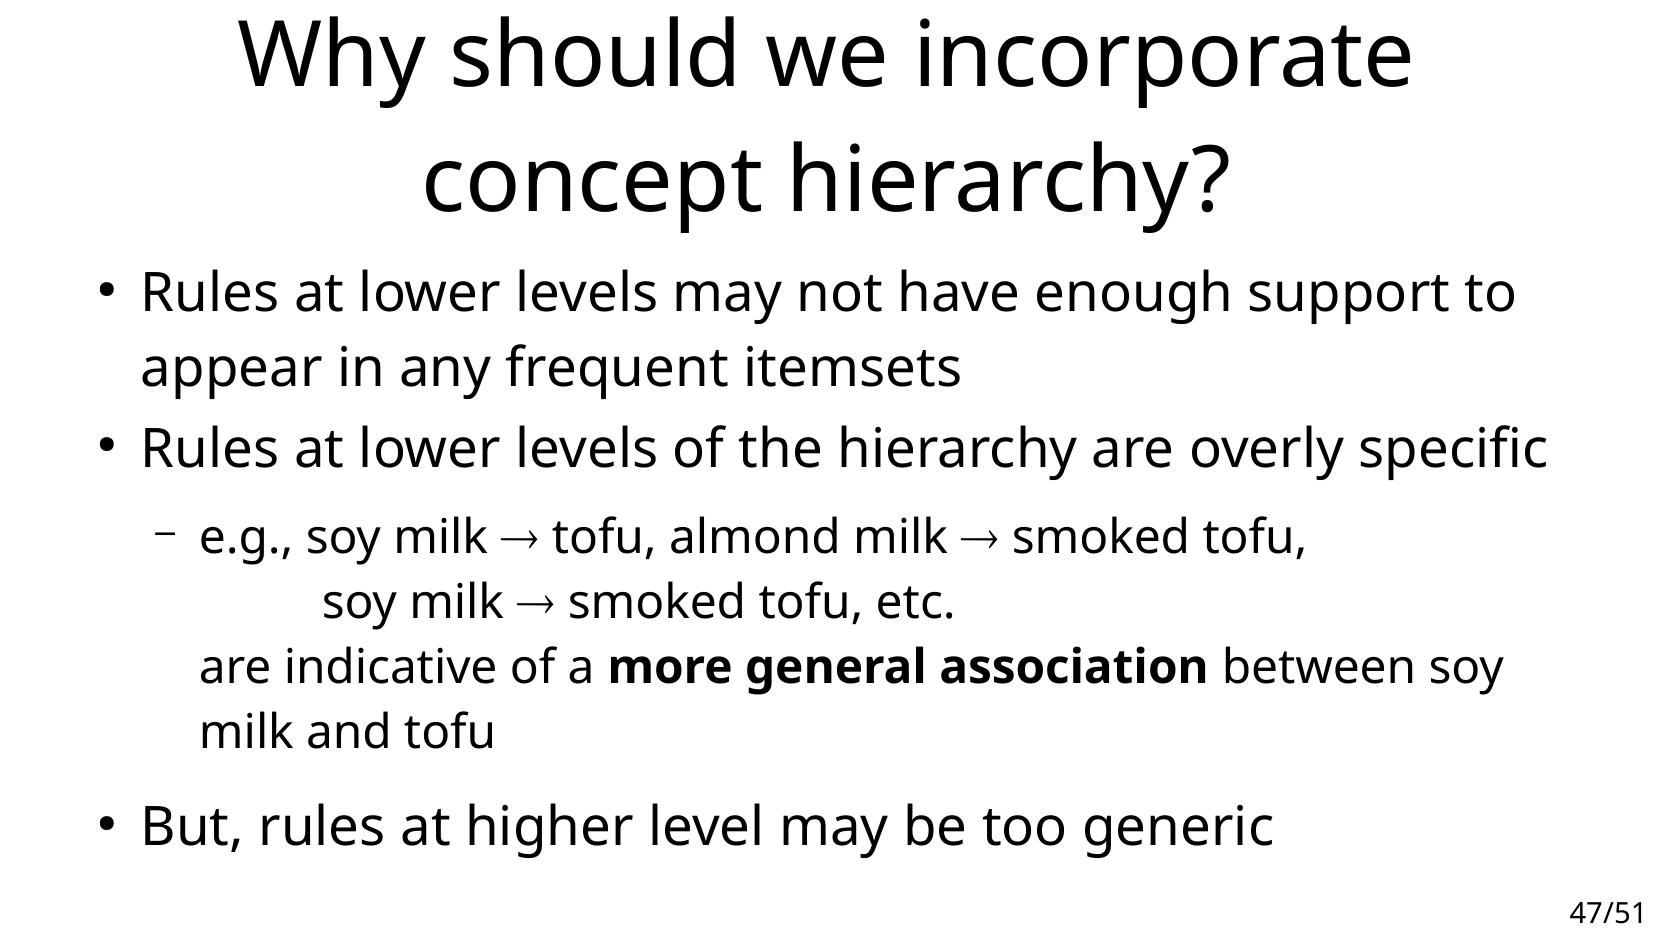

# Why should we incorporate concept hierarchy?
Rules at lower levels may not have enough support to appear in any frequent itemsets
Rules at lower levels of the hierarchy are overly specific
e.g., soy milk  tofu, almond milk  smoked tofu,
	soy milk  smoked tofu, etc.
are indicative of a more general association between soy milk and tofu
But, rules at higher level may be too generic
47